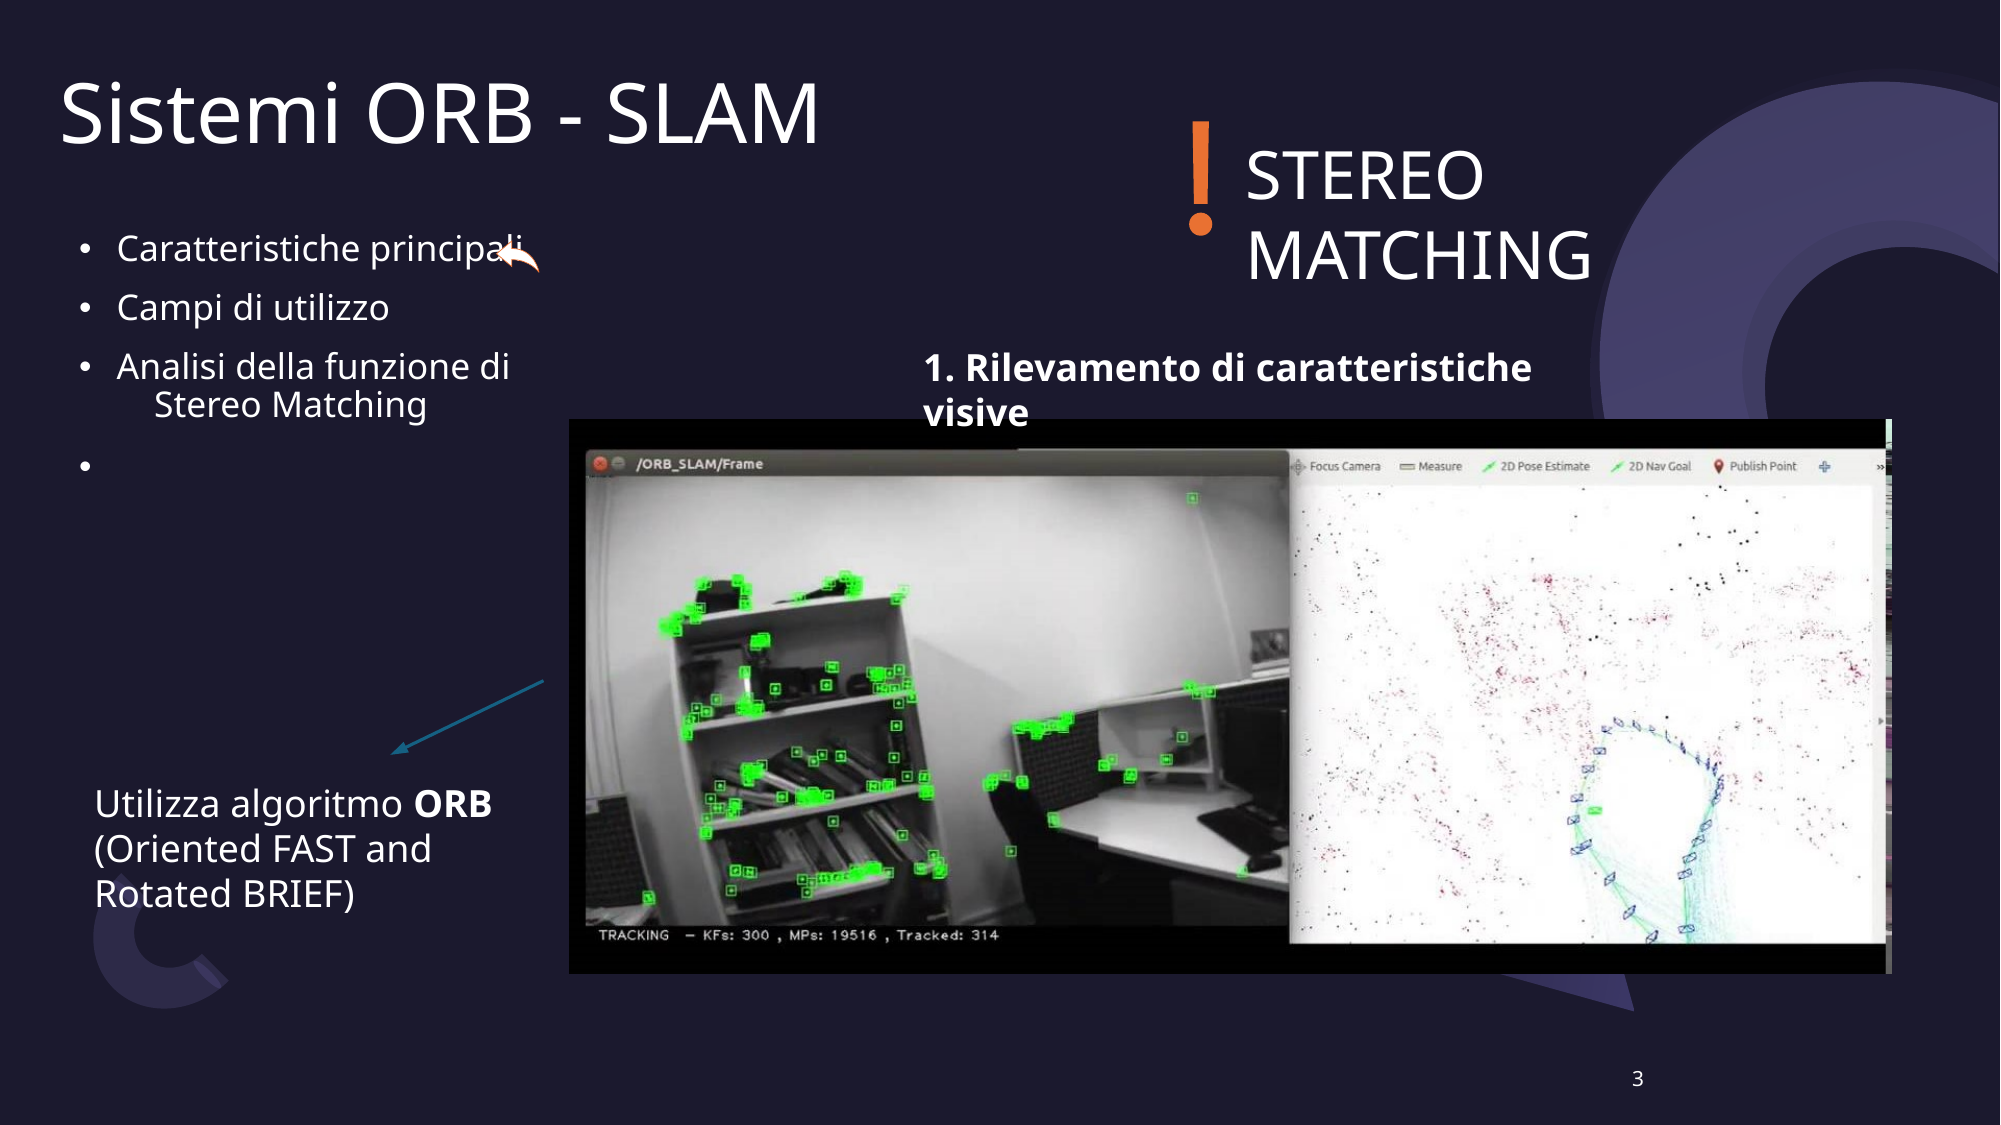

# Sistemi ORB - SLAM
STEREO MATCHING
Caratteristiche principali
Campi di utilizzo
Analisi della funzione di Stereo Matching
1. Rilevamento di caratteristiche visive
Utilizza algoritmo ORB
(Oriented FAST and Rotated BRIEF)